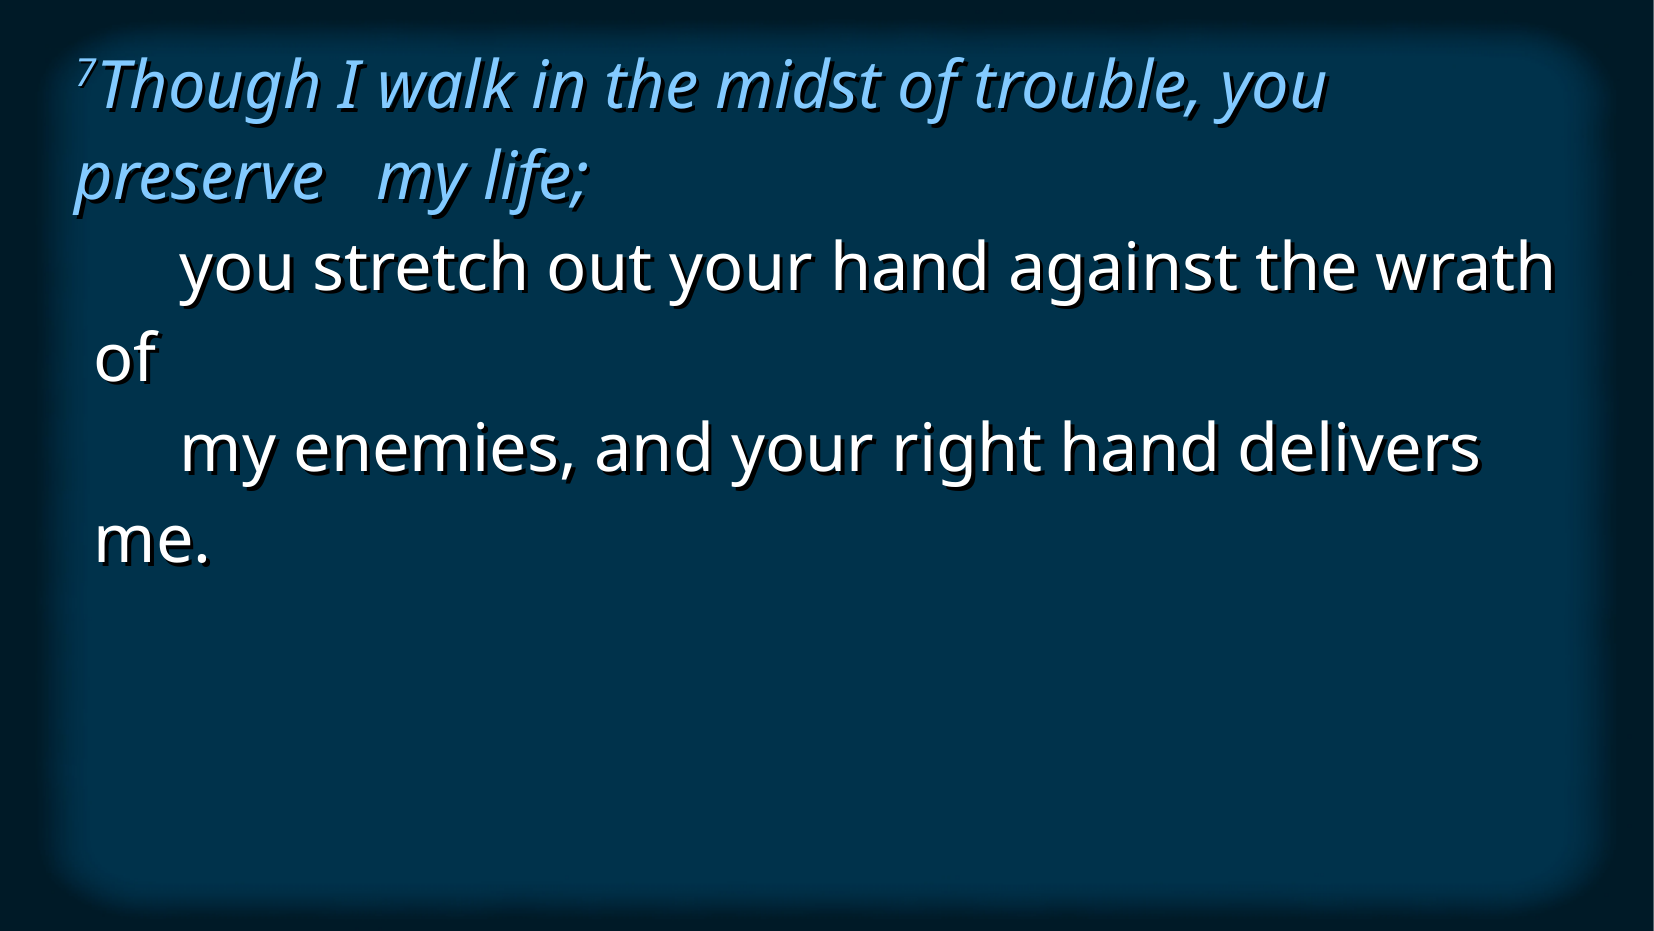

7Though I walk in the midst of trouble, you preserve my life;
 you stretch out your hand against the wrath of
 my enemies, and your right hand delivers me.